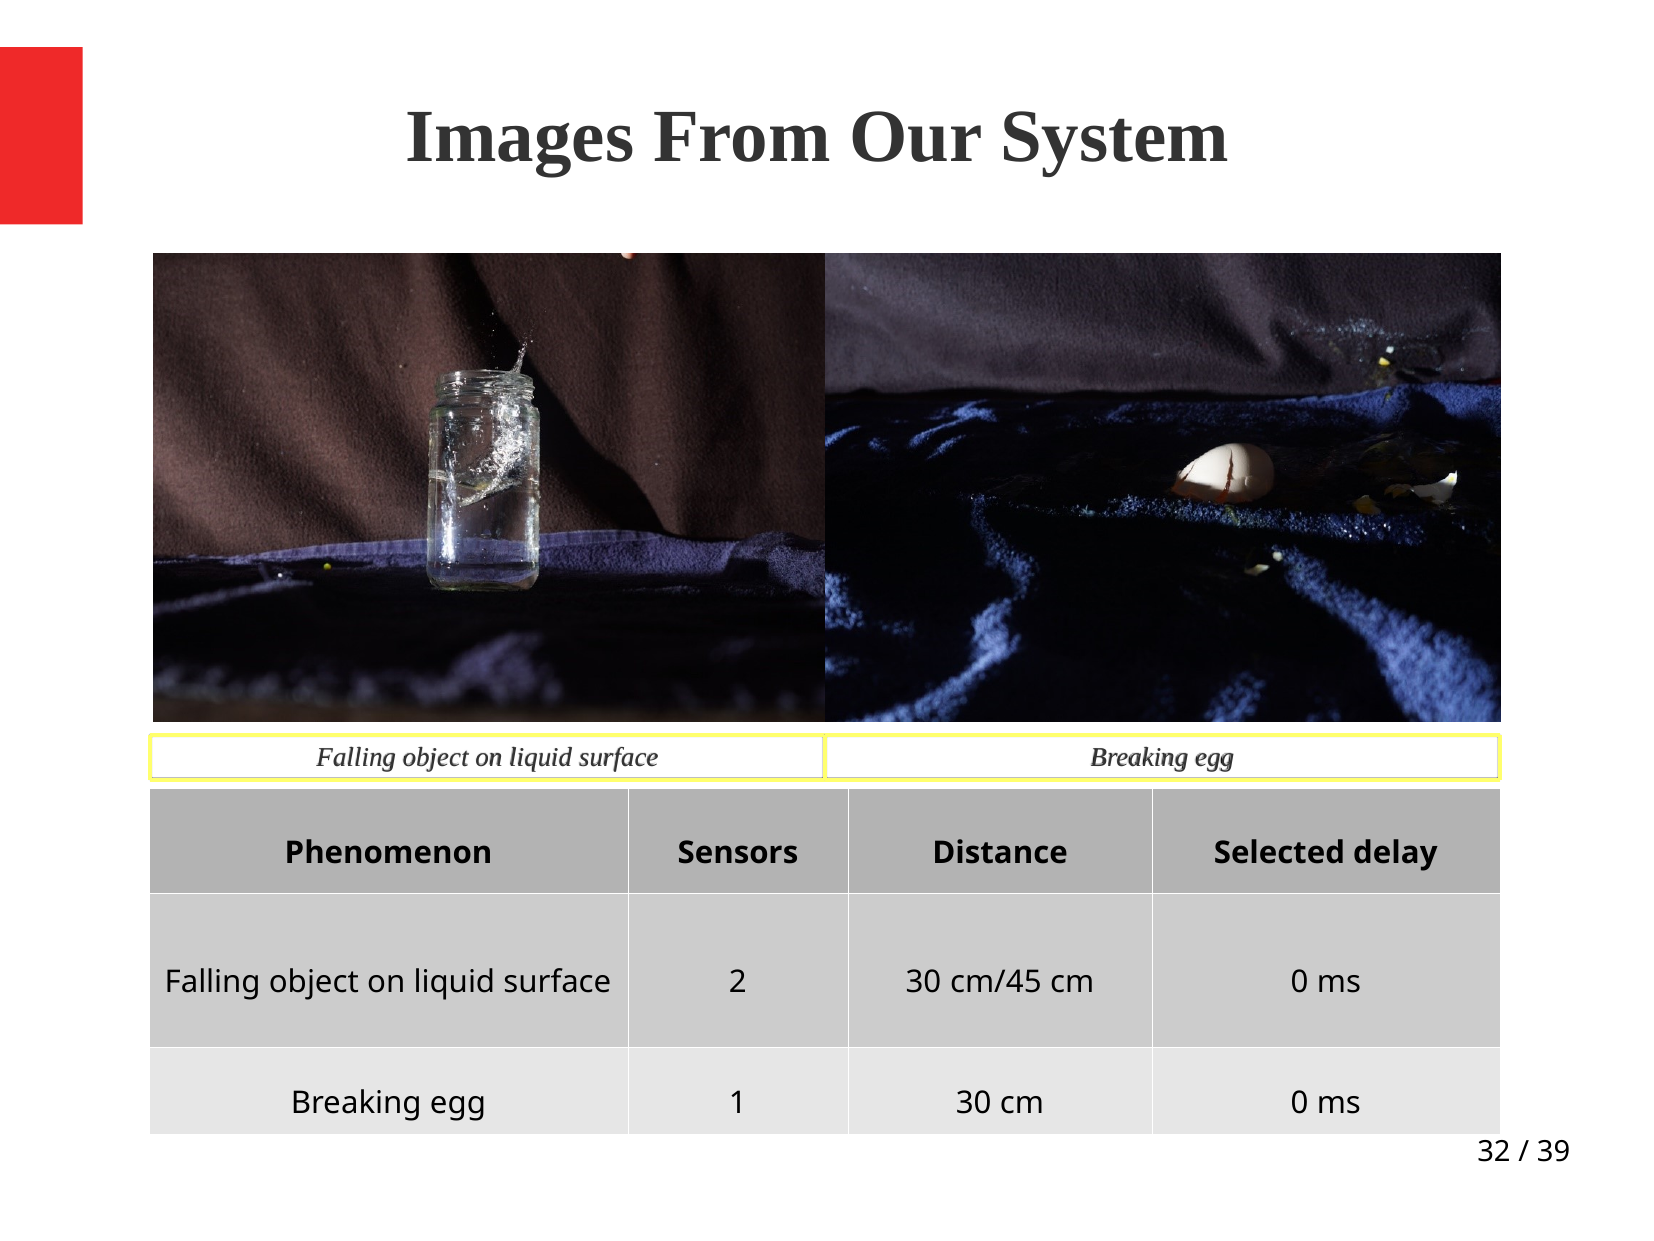

# Images From Our System
Falling object on liquid surface
Breaking egg
| Phenomenon | Sensors | Distance | Selected delay |
| --- | --- | --- | --- |
| Falling object on liquid surface | 2 | 30 cm/45 cm | 0 ms |
| Breaking egg | 1 | 30 cm | 0 ms |
32